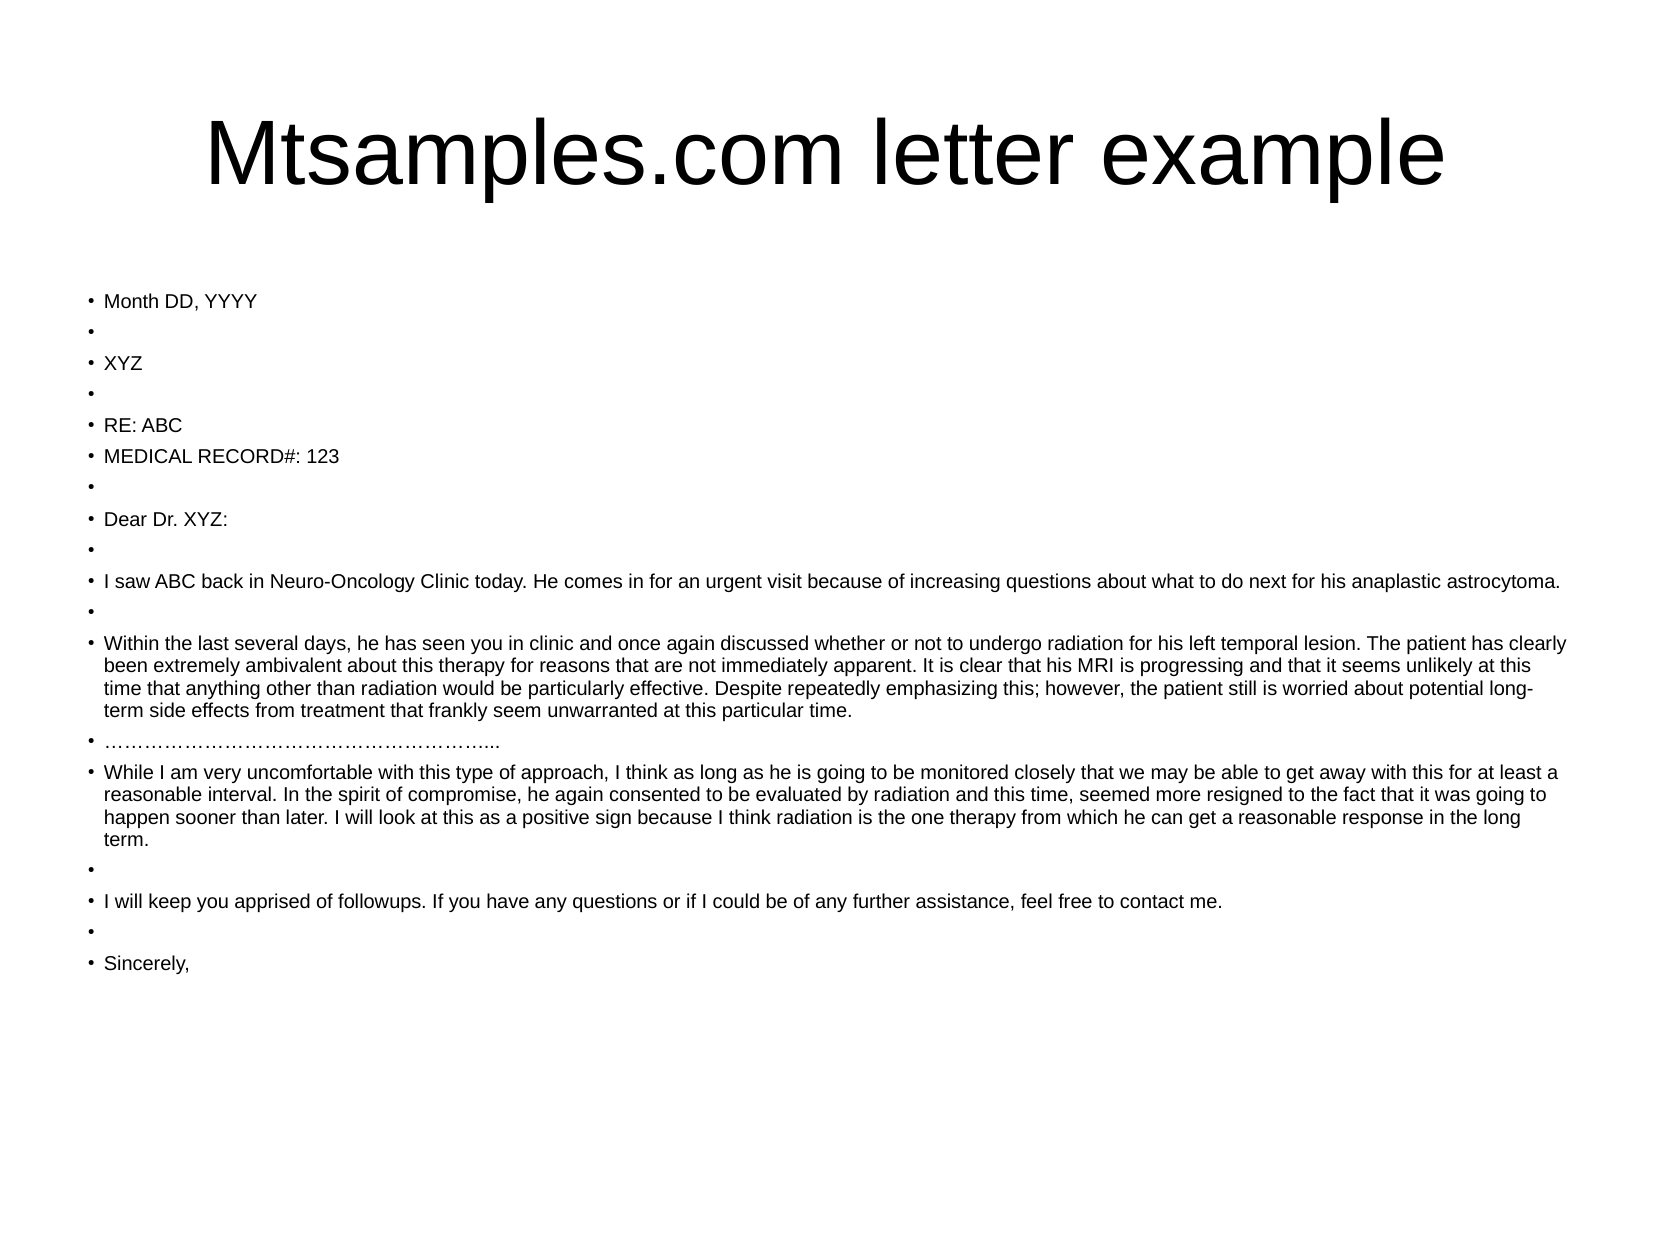

# Mtsamples.com letter example
Month DD, YYYY
XYZ
RE: ABC
MEDICAL RECORD#: 123
Dear Dr. XYZ:
I saw ABC back in Neuro-Oncology Clinic today. He comes in for an urgent visit because of increasing questions about what to do next for his anaplastic astrocytoma.
Within the last several days, he has seen you in clinic and once again discussed whether or not to undergo radiation for his left temporal lesion. The patient has clearly been extremely ambivalent about this therapy for reasons that are not immediately apparent. It is clear that his MRI is progressing and that it seems unlikely at this time that anything other than radiation would be particularly effective. Despite repeatedly emphasizing this; however, the patient still is worried about potential long-term side effects from treatment that frankly seem unwarranted at this particular time.
…………………………………………………...
While I am very uncomfortable with this type of approach, I think as long as he is going to be monitored closely that we may be able to get away with this for at least a reasonable interval. In the spirit of compromise, he again consented to be evaluated by radiation and this time, seemed more resigned to the fact that it was going to happen sooner than later. I will look at this as a positive sign because I think radiation is the one therapy from which he can get a reasonable response in the long term.
I will keep you apprised of followups. If you have any questions or if I could be of any further assistance, feel free to contact me.
Sincerely,